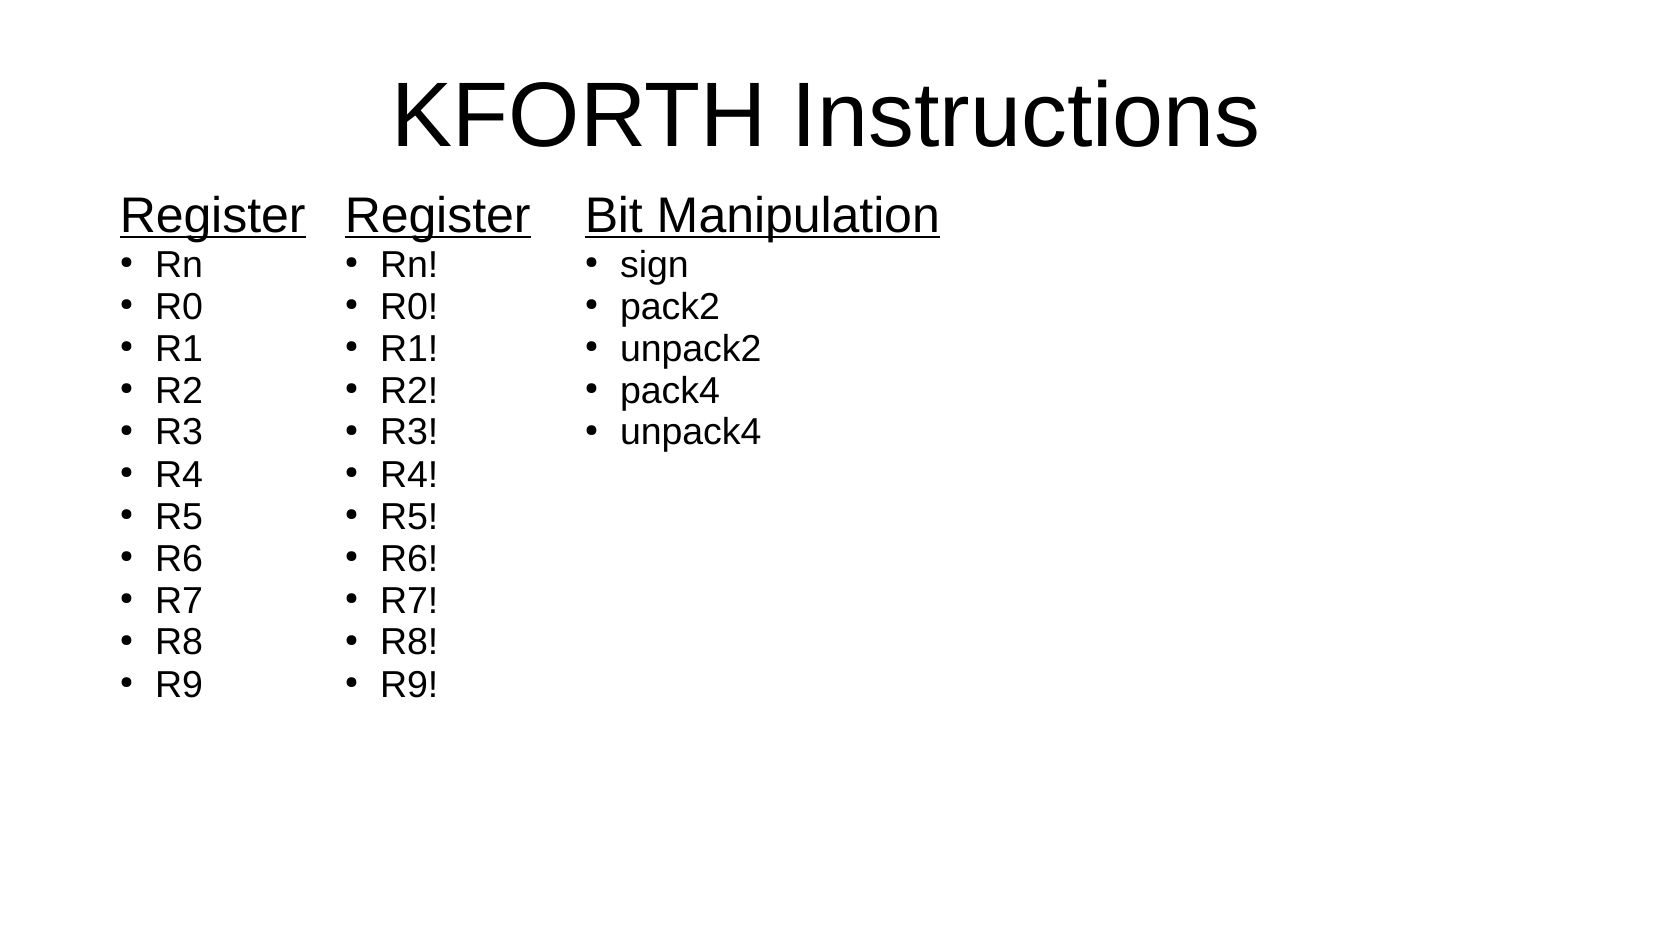

# KFORTH Instructions
Register
Rn
R0
R1
R2
R3
R4
R5
R6
R7
R8
R9
Register
Rn!
R0!
R1!
R2!
R3!
R4!
R5!
R6!
R7!
R8!
R9!
Bit Manipulation
sign
pack2
unpack2
pack4
unpack4